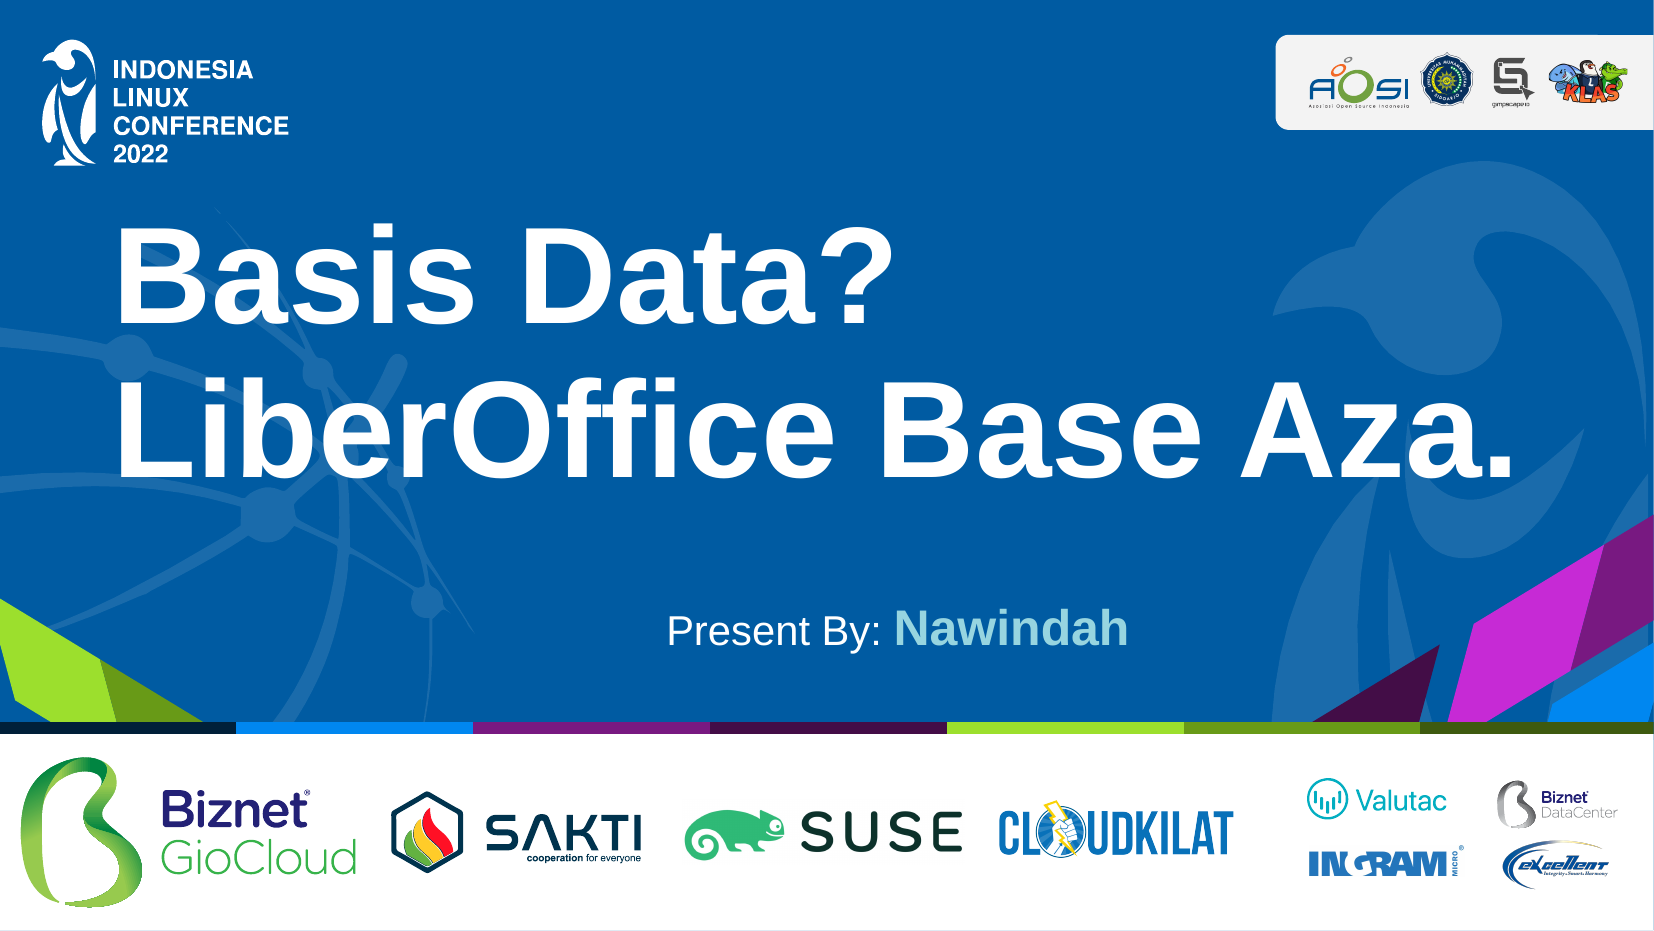

Basis Data? LiberOffice Base Aza.
# Present By: Nawindah